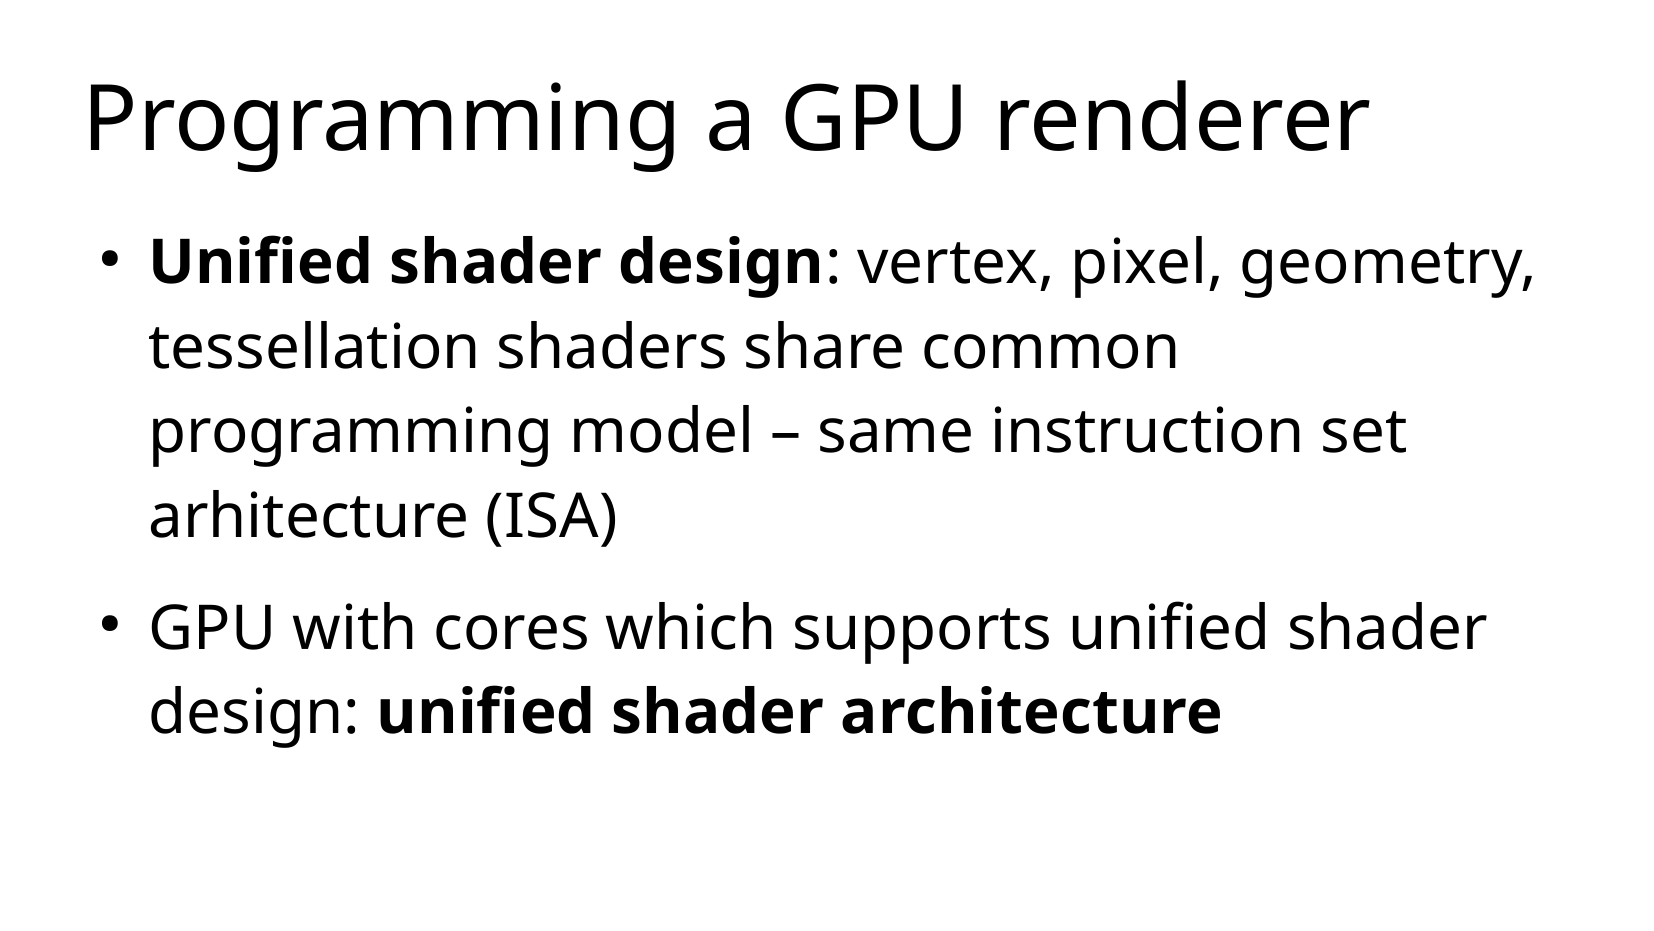

# Programming a GPU renderer
Unified shader design: vertex, pixel, geometry, tessellation shaders share common programming model – same instruction set arhitecture (ISA)
GPU with cores which supports unified shader design: unified shader architecture